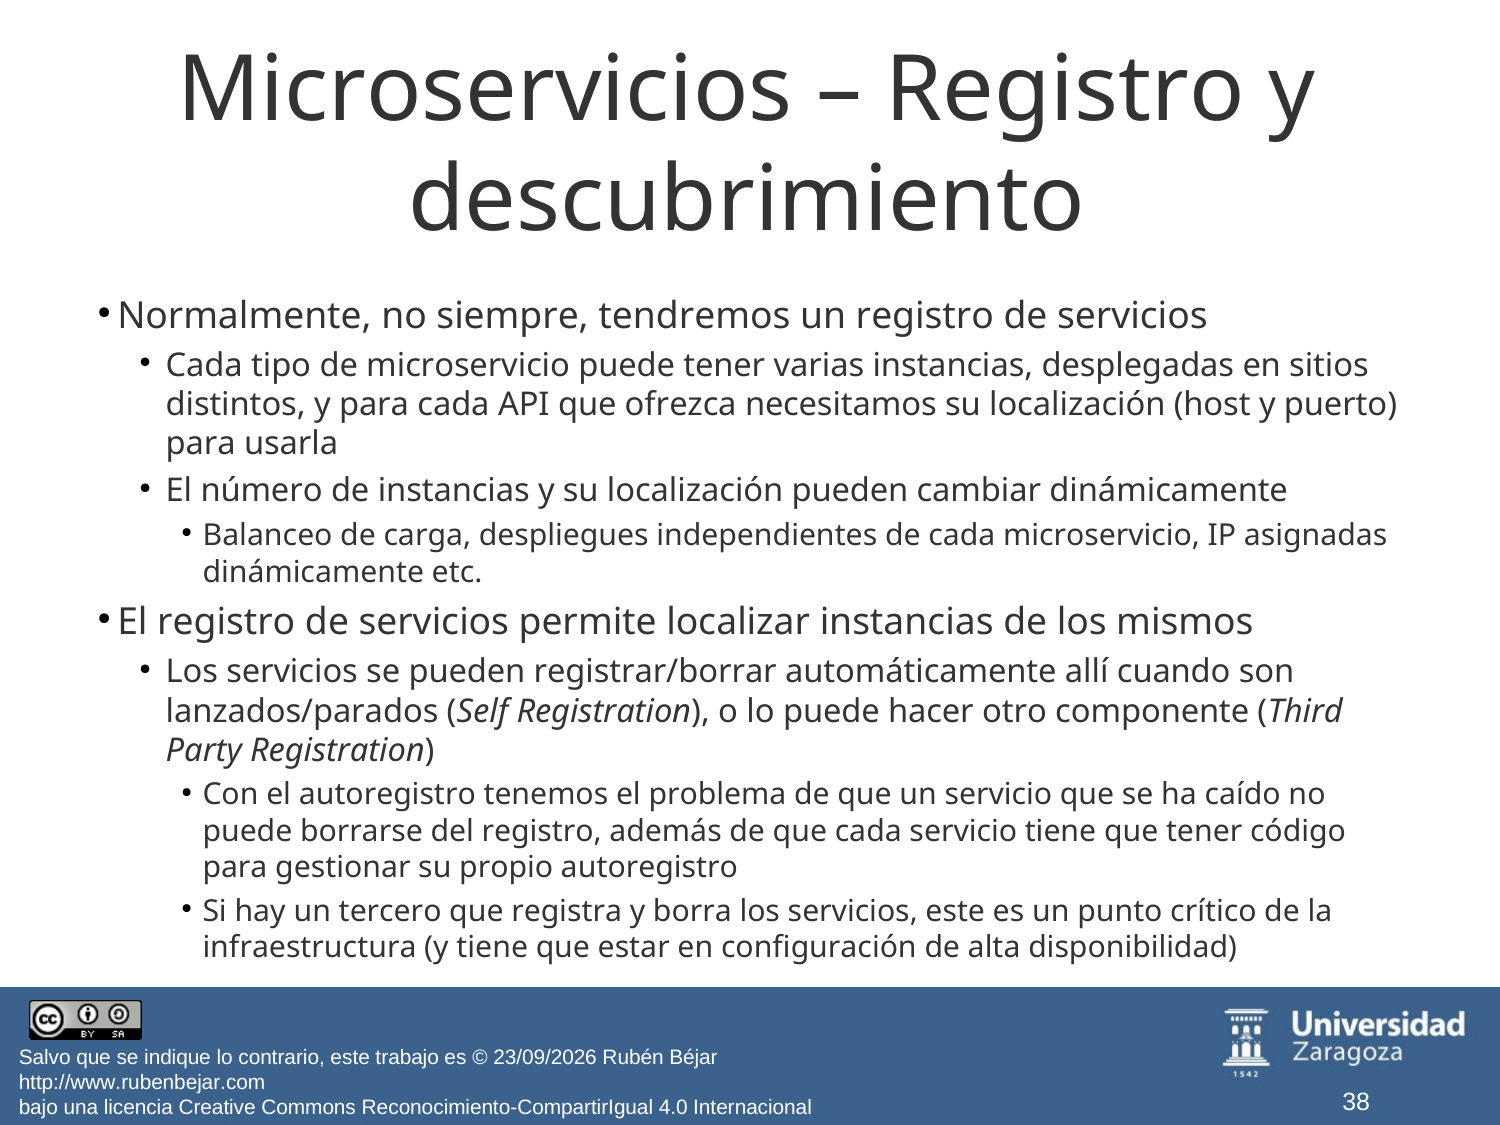

# Microservicios – Registro y descubrimiento
Normalmente, no siempre, tendremos un registro de servicios
Cada tipo de microservicio puede tener varias instancias, desplegadas en sitios distintos, y para cada API que ofrezca necesitamos su localización (host y puerto) para usarla
El número de instancias y su localización pueden cambiar dinámicamente
Balanceo de carga, despliegues independientes de cada microservicio, IP asignadas dinámicamente etc.
El registro de servicios permite localizar instancias de los mismos
Los servicios se pueden registrar/borrar automáticamente allí cuando son lanzados/parados (Self Registration), o lo puede hacer otro componente (Third Party Registration)
Con el autoregistro tenemos el problema de que un servicio que se ha caído no puede borrarse del registro, además de que cada servicio tiene que tener código para gestionar su propio autoregistro
Si hay un tercero que registra y borra los servicios, este es un punto crítico de la infraestructura (y tiene que estar en configuración de alta disponibilidad)